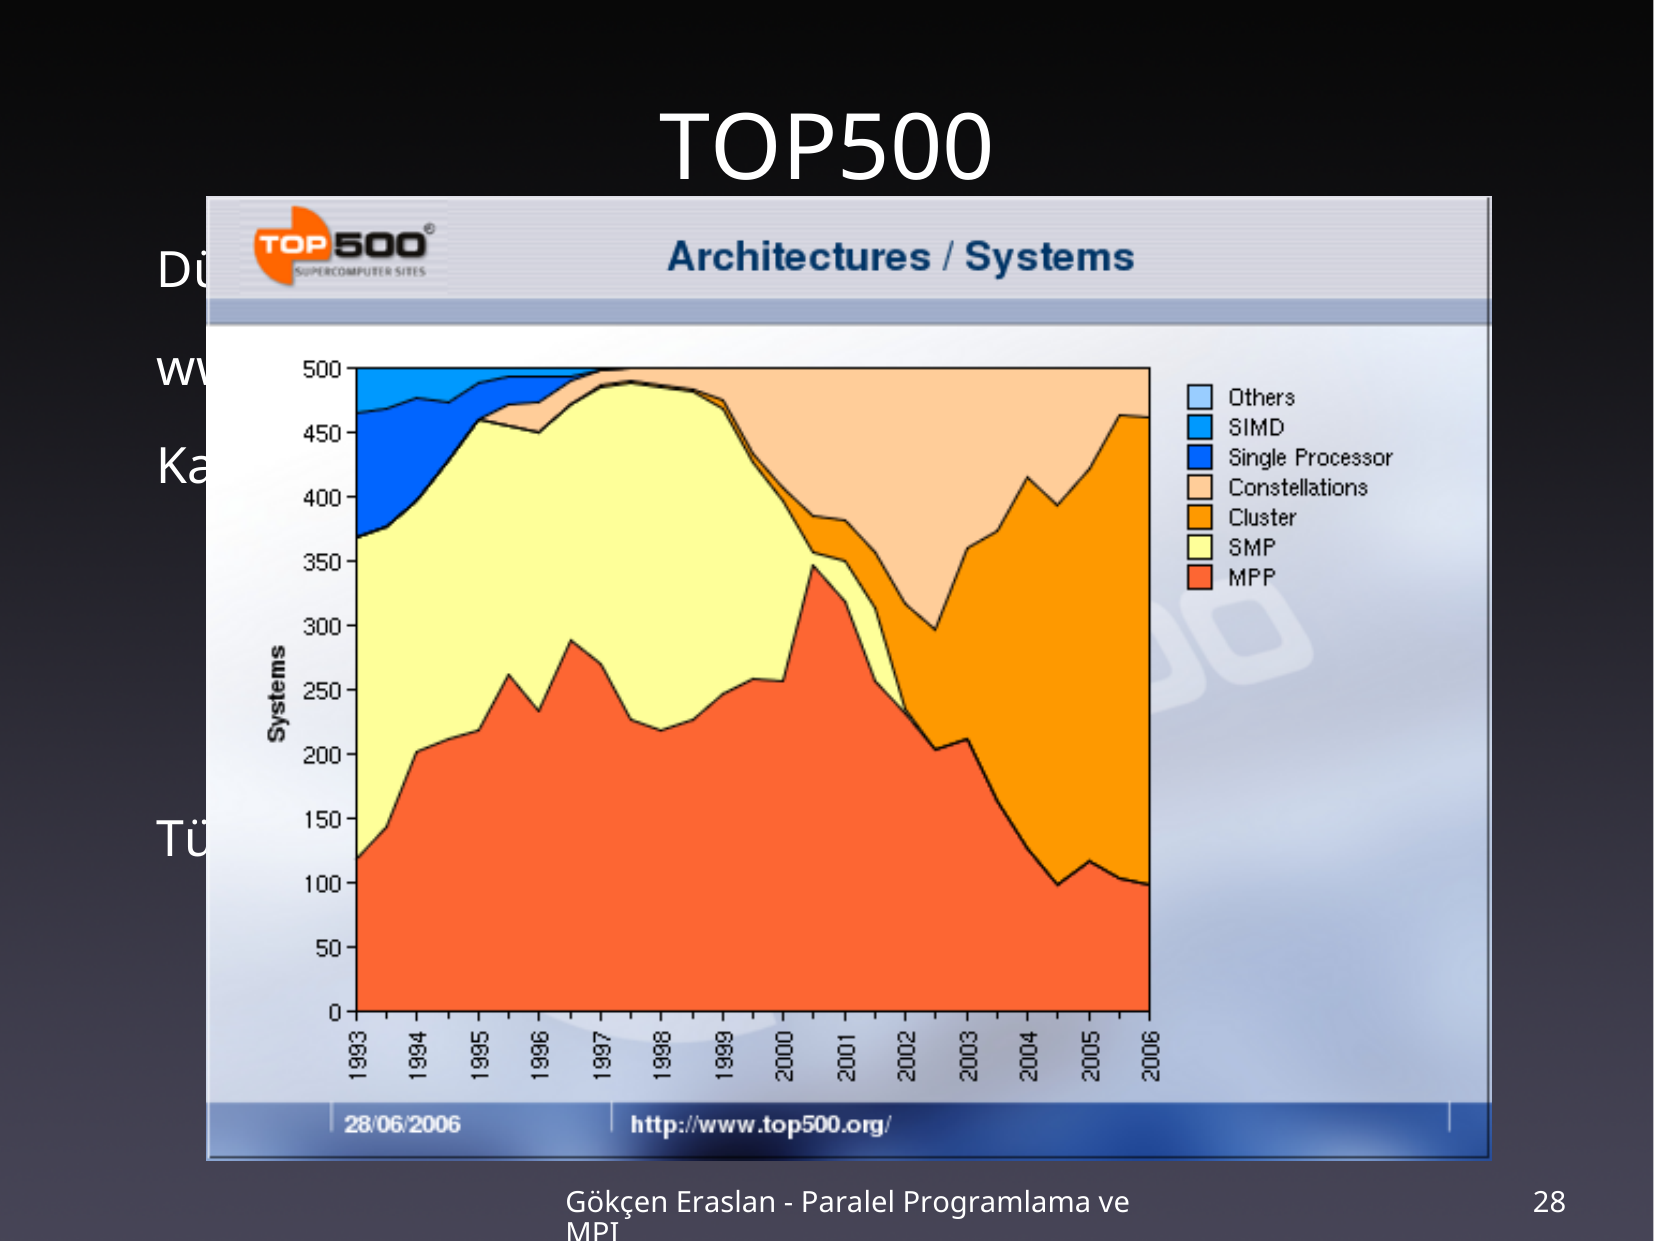

# TOP500
Dünyadaki en hızlı süperbilgisayarların listesi
www.top500.org
Kasım 2006'ya göre, listenin
%72'si küme – toplam 485.317 işlemci!
%21'i MPP – toplam 484.370 işlemci
%6'sı Constellation (SMP cluster)
Türkiye'den sadece İTÜ: 1 bilgisayar
Gökçen Eraslan - Paralel Programlama ve MPI
28